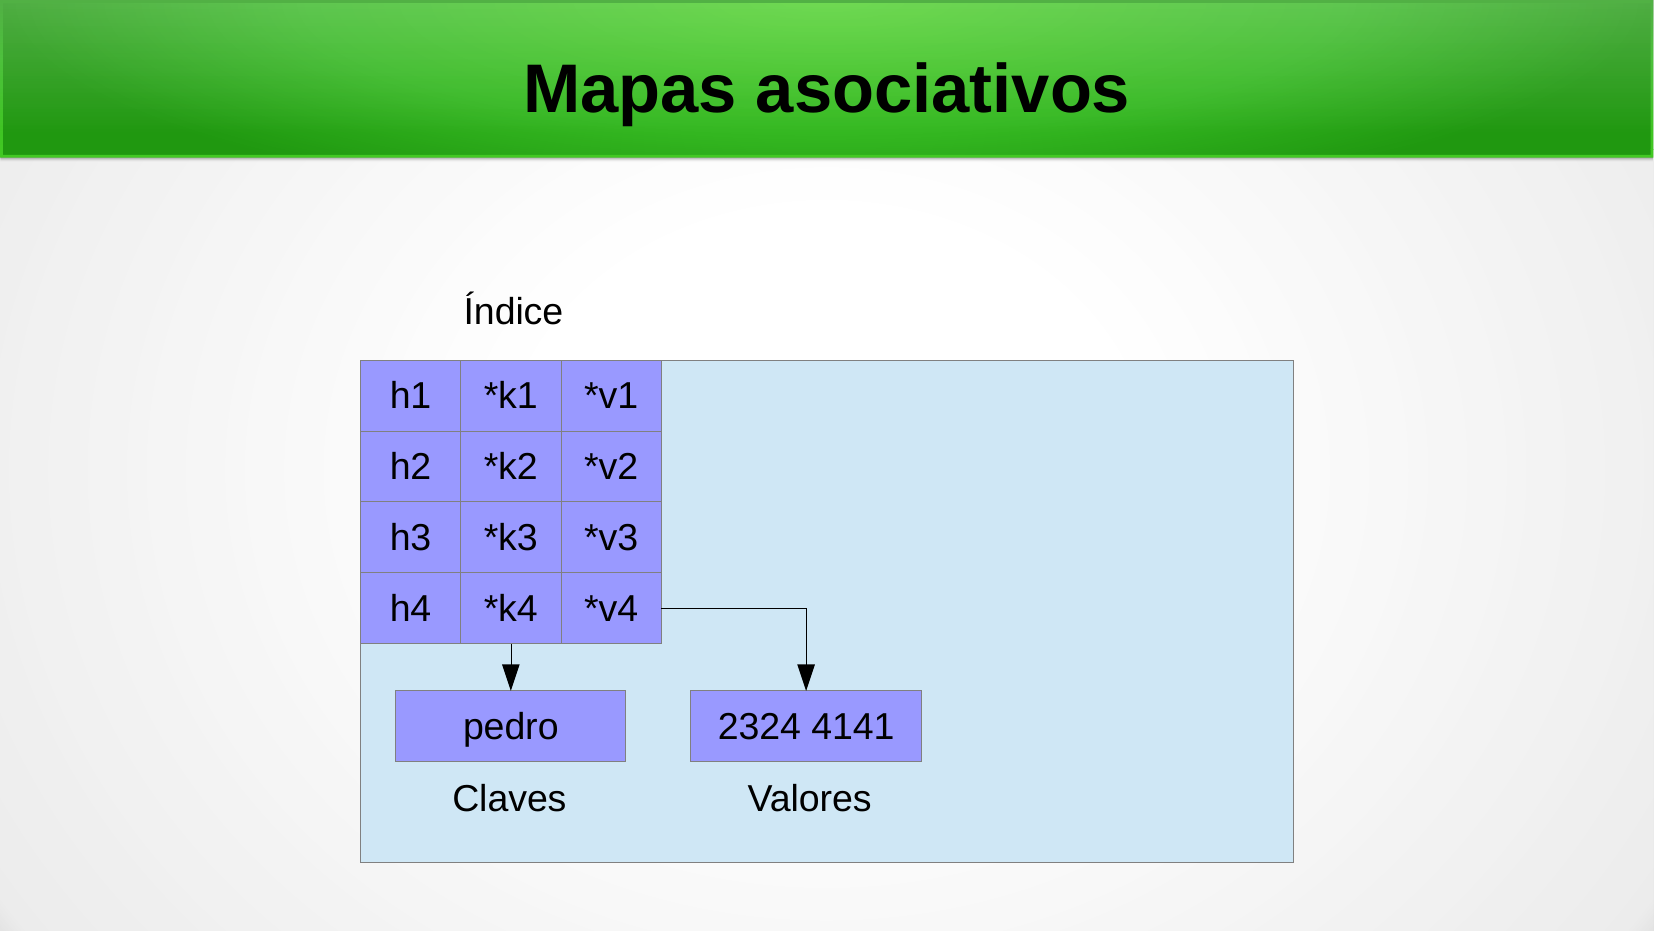

# Mapas asociativos
Índice
h1
*k1
*v1
h2
*k2
*v2
h3
*k3
*v3
h4
*k4
*v4
pedro
2324 4141
Claves
Valores